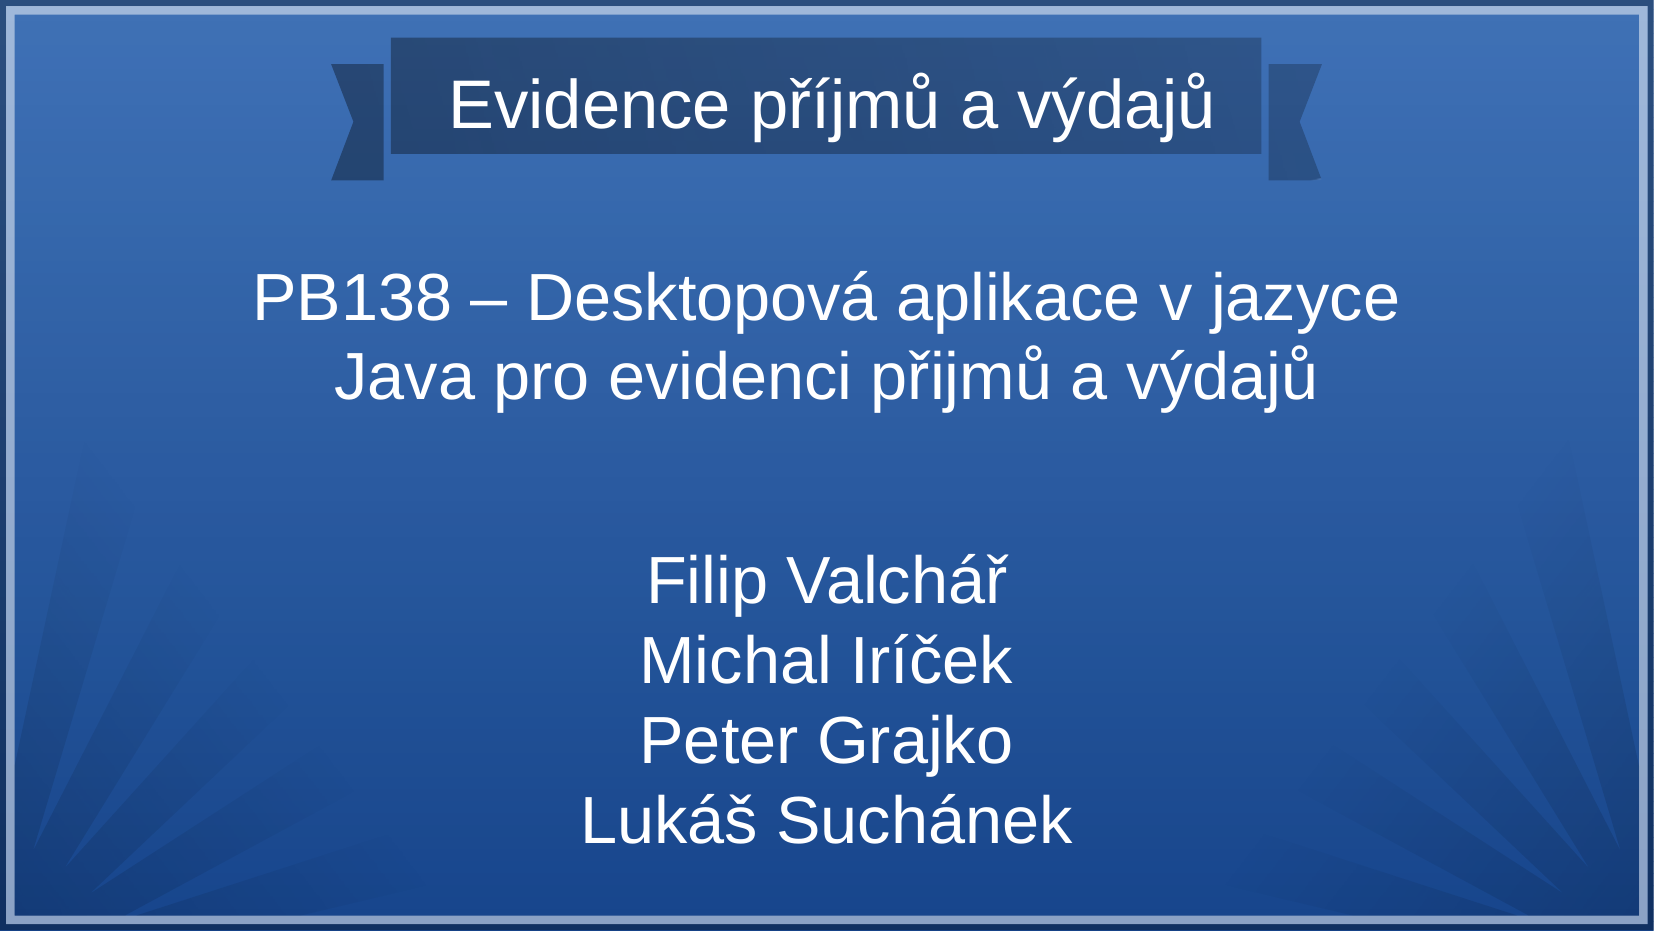

# Evidence příjmů a výdajů
PB138 – Desktopová aplikace v jazyce Java pro evidenci přijmů a výdajů
Filip Valchář
Michal Iríček
Peter Grajko
Lukáš Suchánek